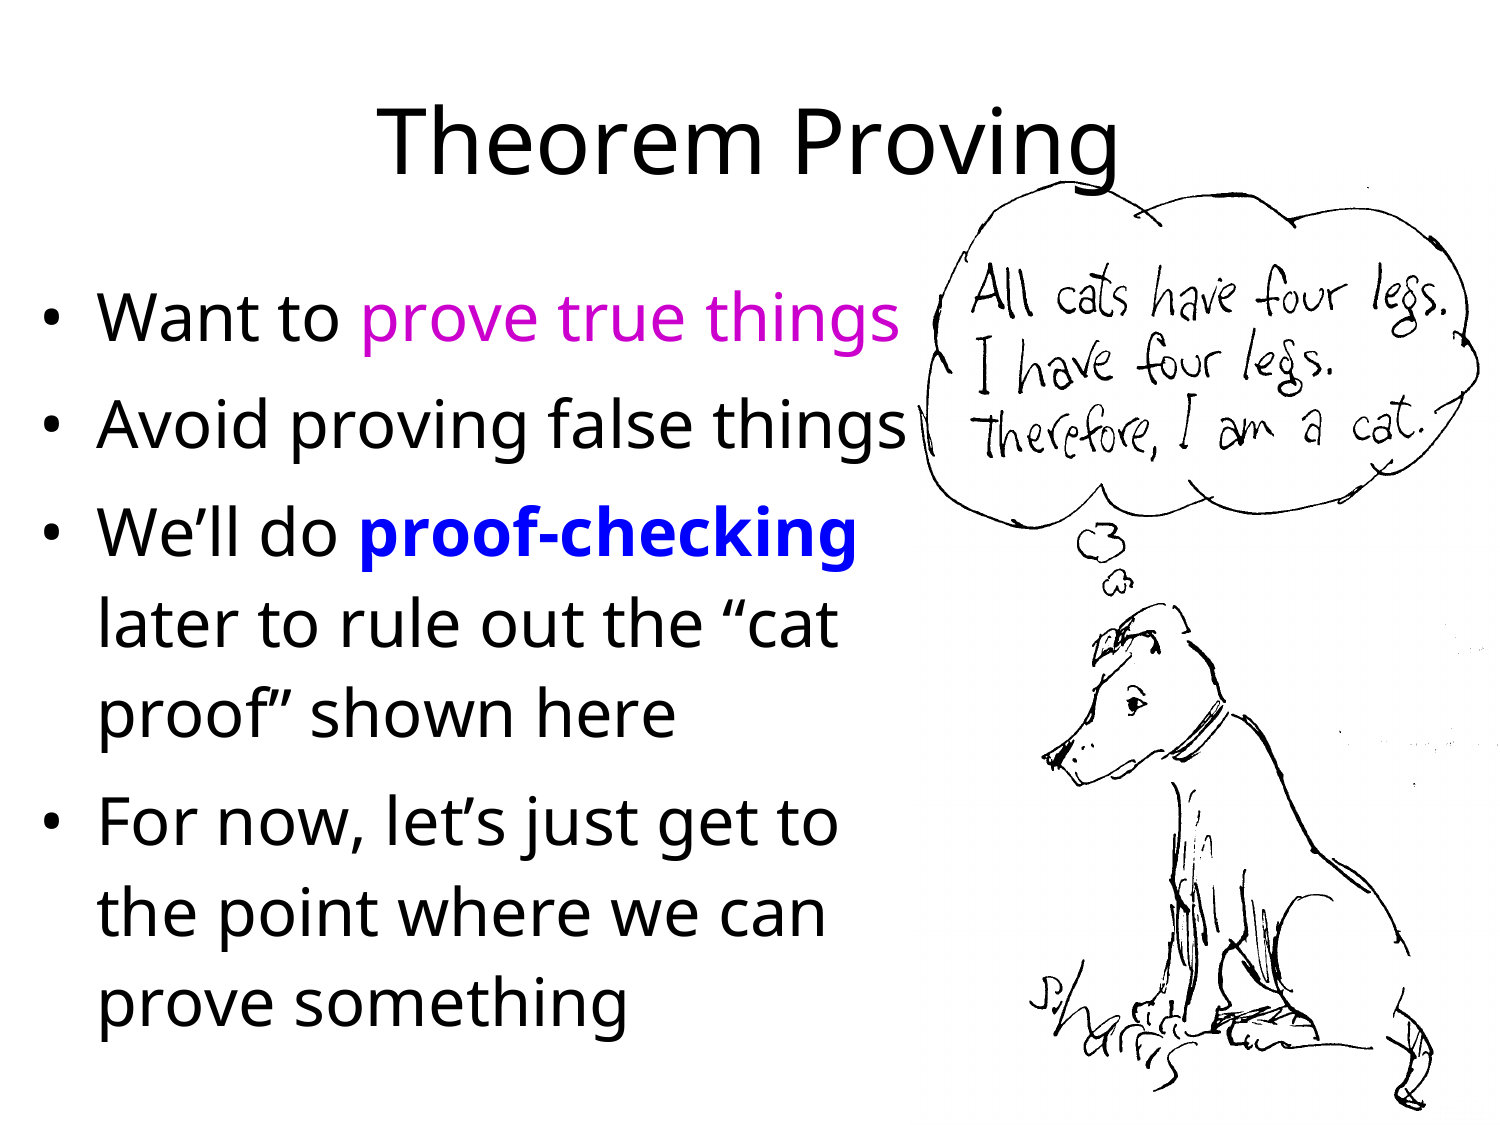

# Theorem Proving
Want to prove true things
Avoid proving false things
We’ll do proof-checking later to rule out the “cat proof” shown here
For now, let’s just get to the point where we can prove something
10